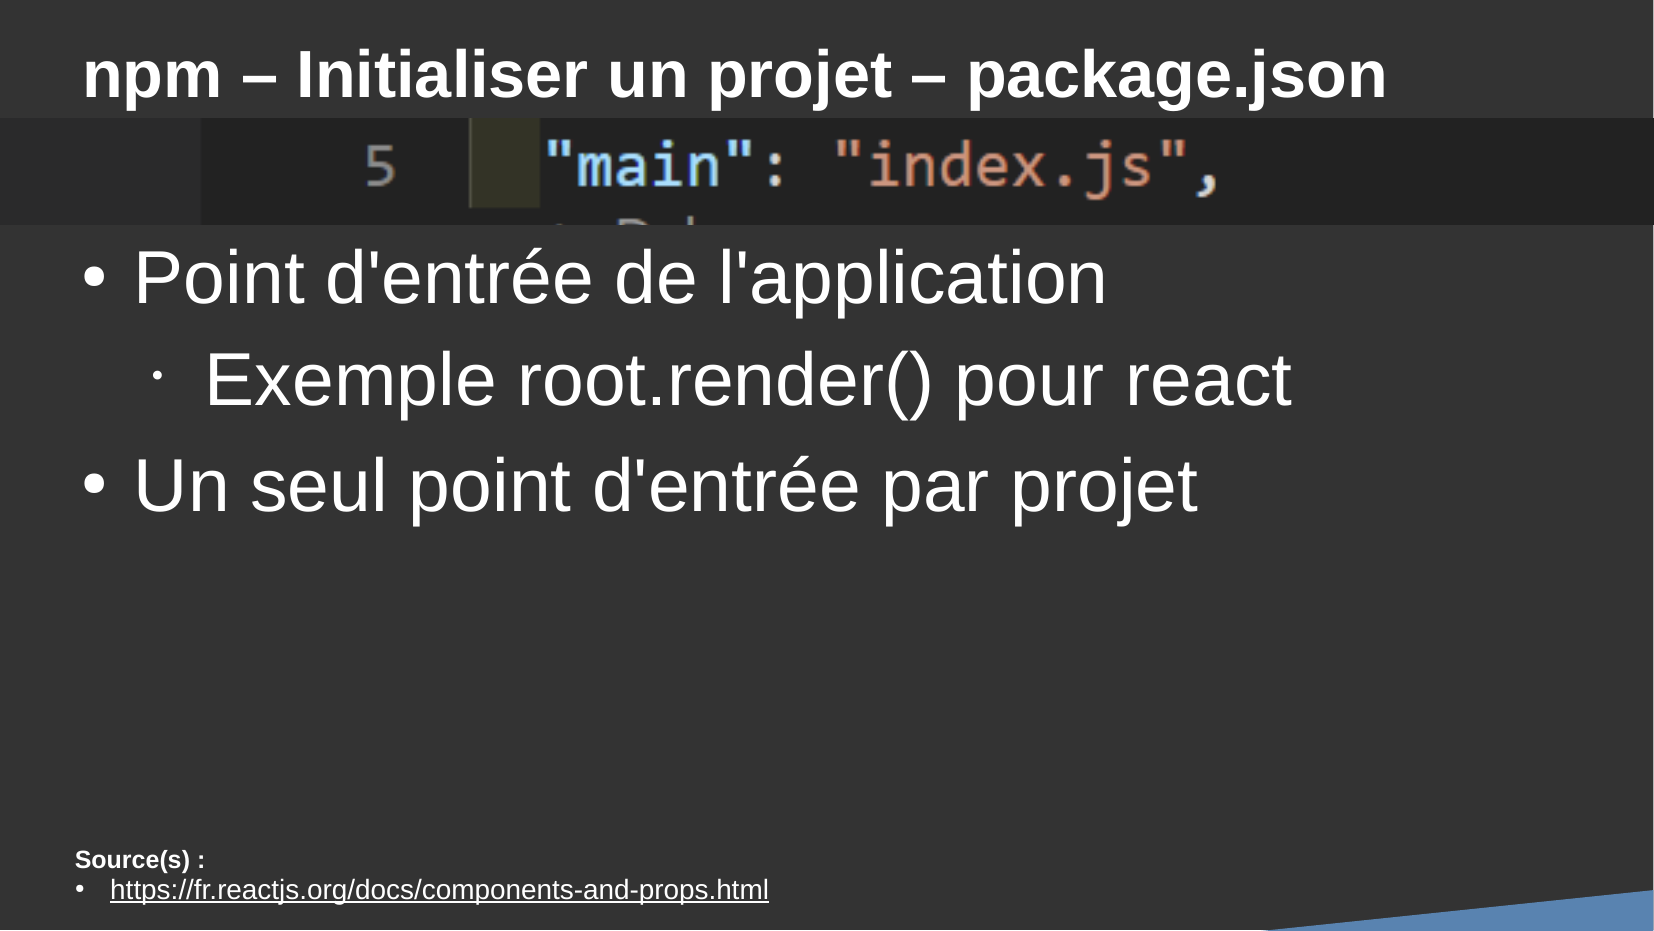

# npm – Initialiser un projet – package.json
Point d'entrée de l'application
Exemple root.render() pour react
Un seul point d'entrée par projet
Source(s) :
https://fr.reactjs.org/docs/components-and-props.html